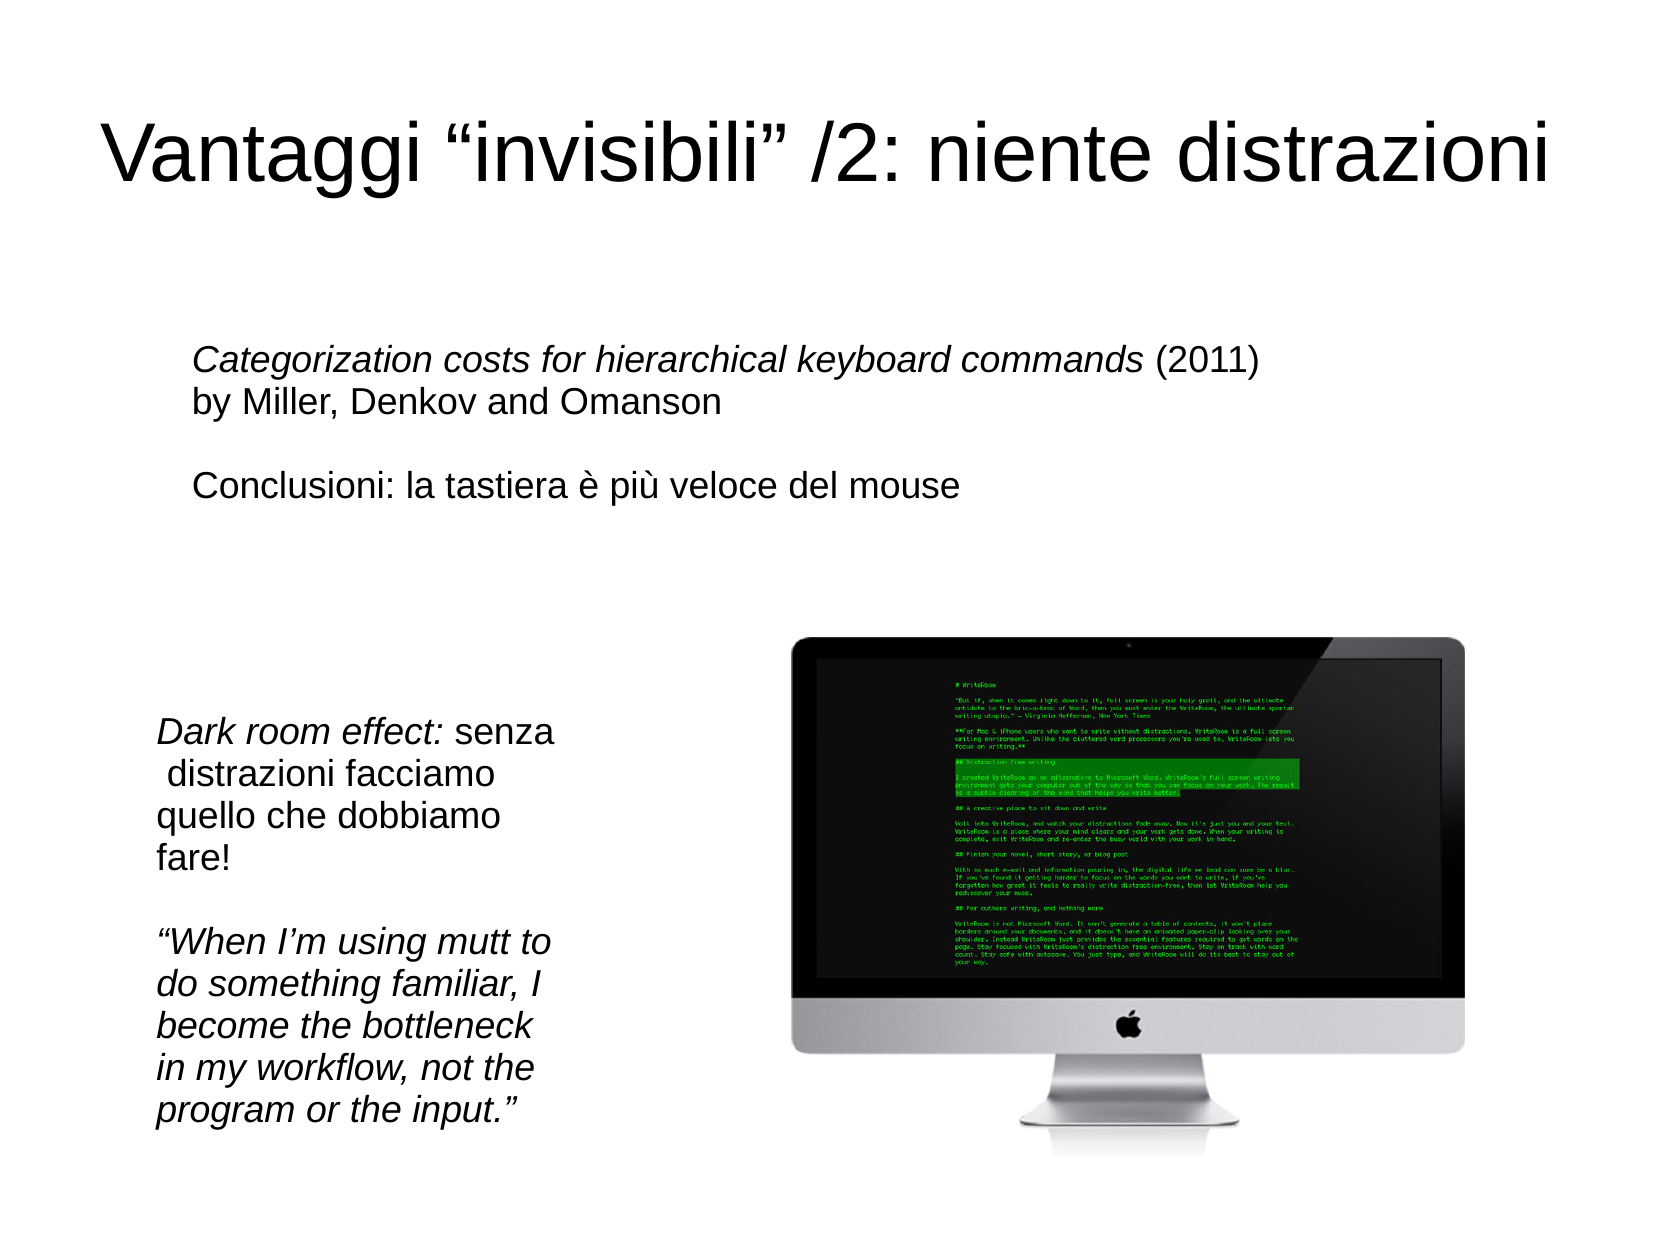

# Vantaggi “invisibili” /2: niente distrazioni
Categorization costs for hierarchical keyboard commands (2011)
by Miller, Denkov and Omanson
Conclusioni: la tastiera è più veloce del mouse
Dark room effect: senza distrazioni facciamo quello che dobbiamo fare!
“When I’m using mutt to do something familiar, I become the bottleneck in my workflow, not the program or the input.”